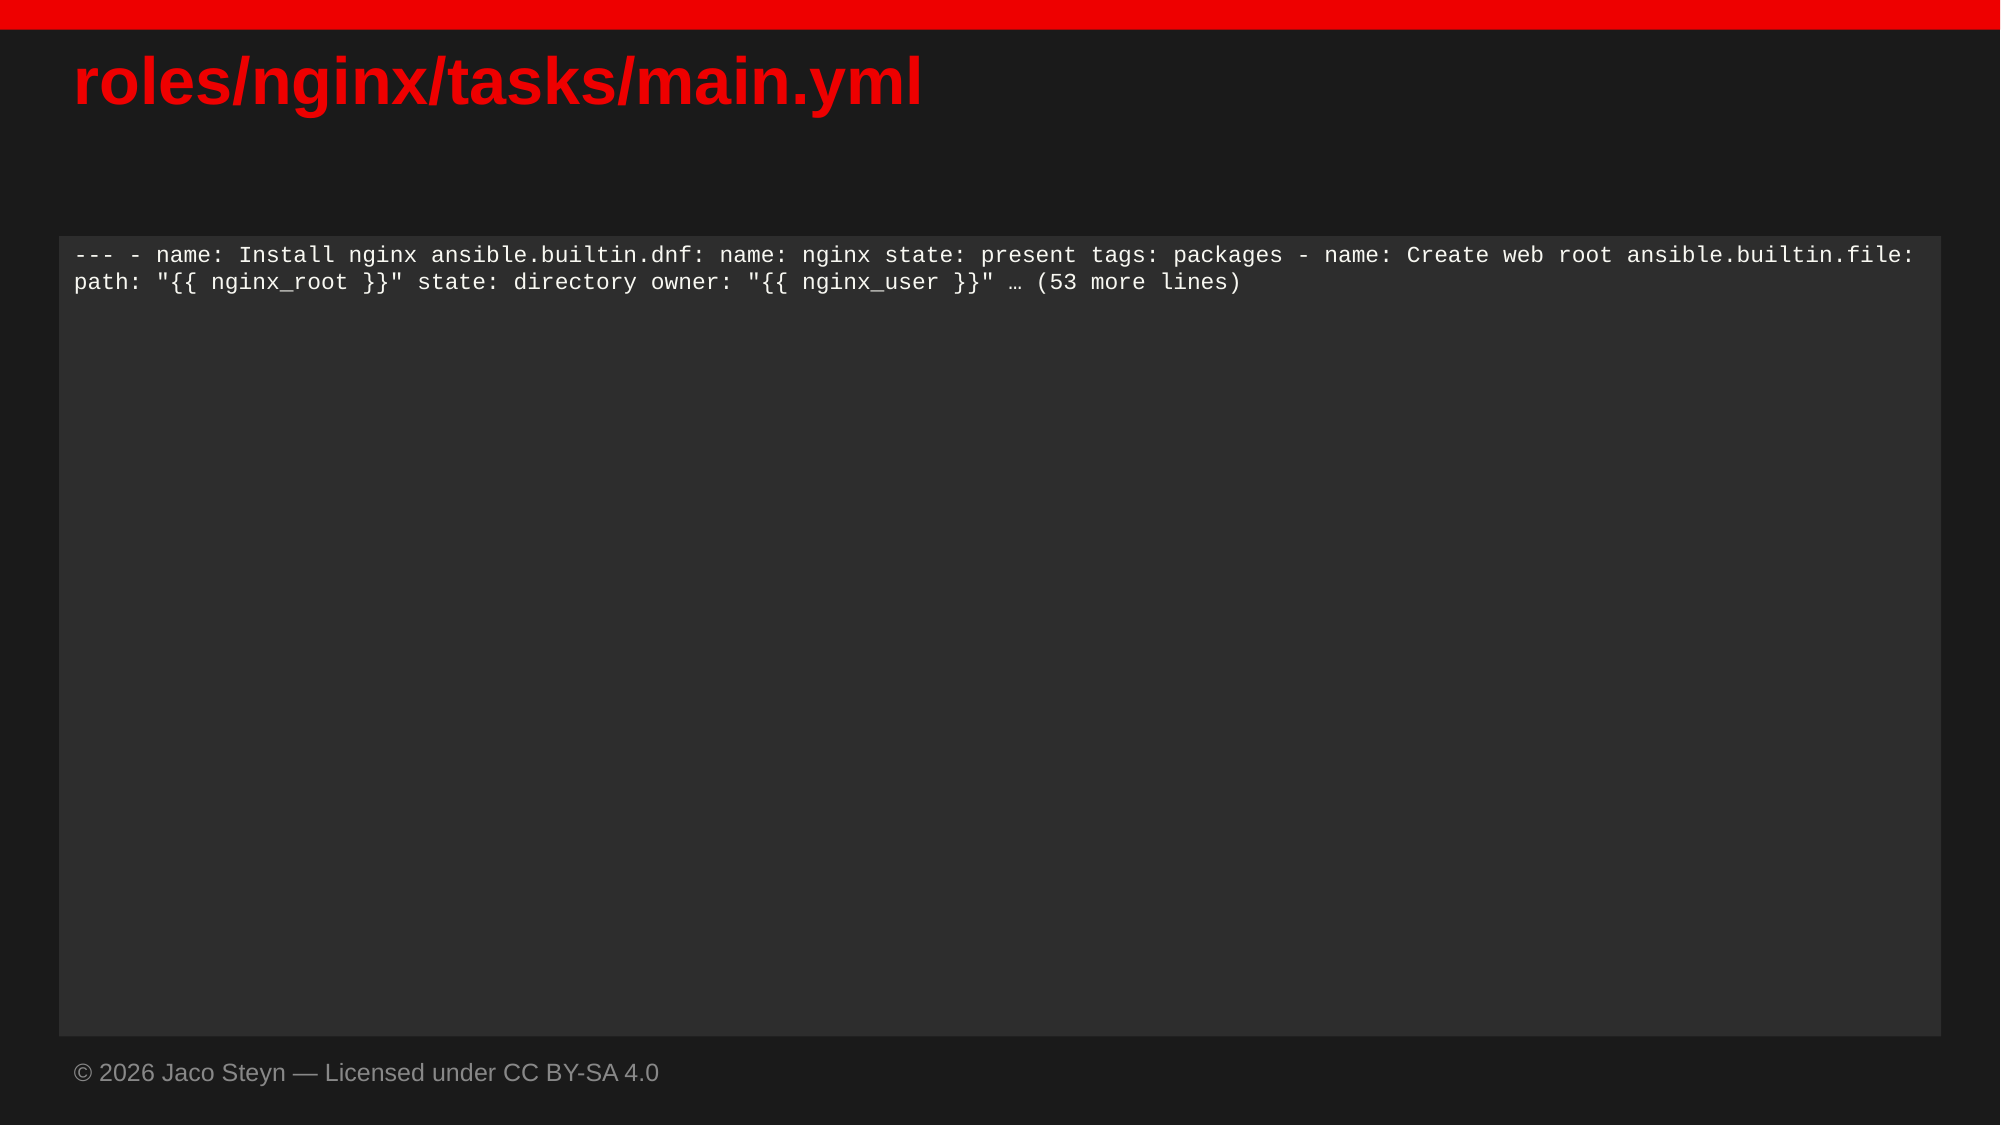

roles/nginx/tasks/main.yml
--- - name: Install nginx ansible.builtin.dnf: name: nginx state: present tags: packages - name: Create web root ansible.builtin.file: path: "{{ nginx_root }}" state: directory owner: "{{ nginx_user }}" … (53 more lines)
© 2026 Jaco Steyn — Licensed under CC BY-SA 4.0